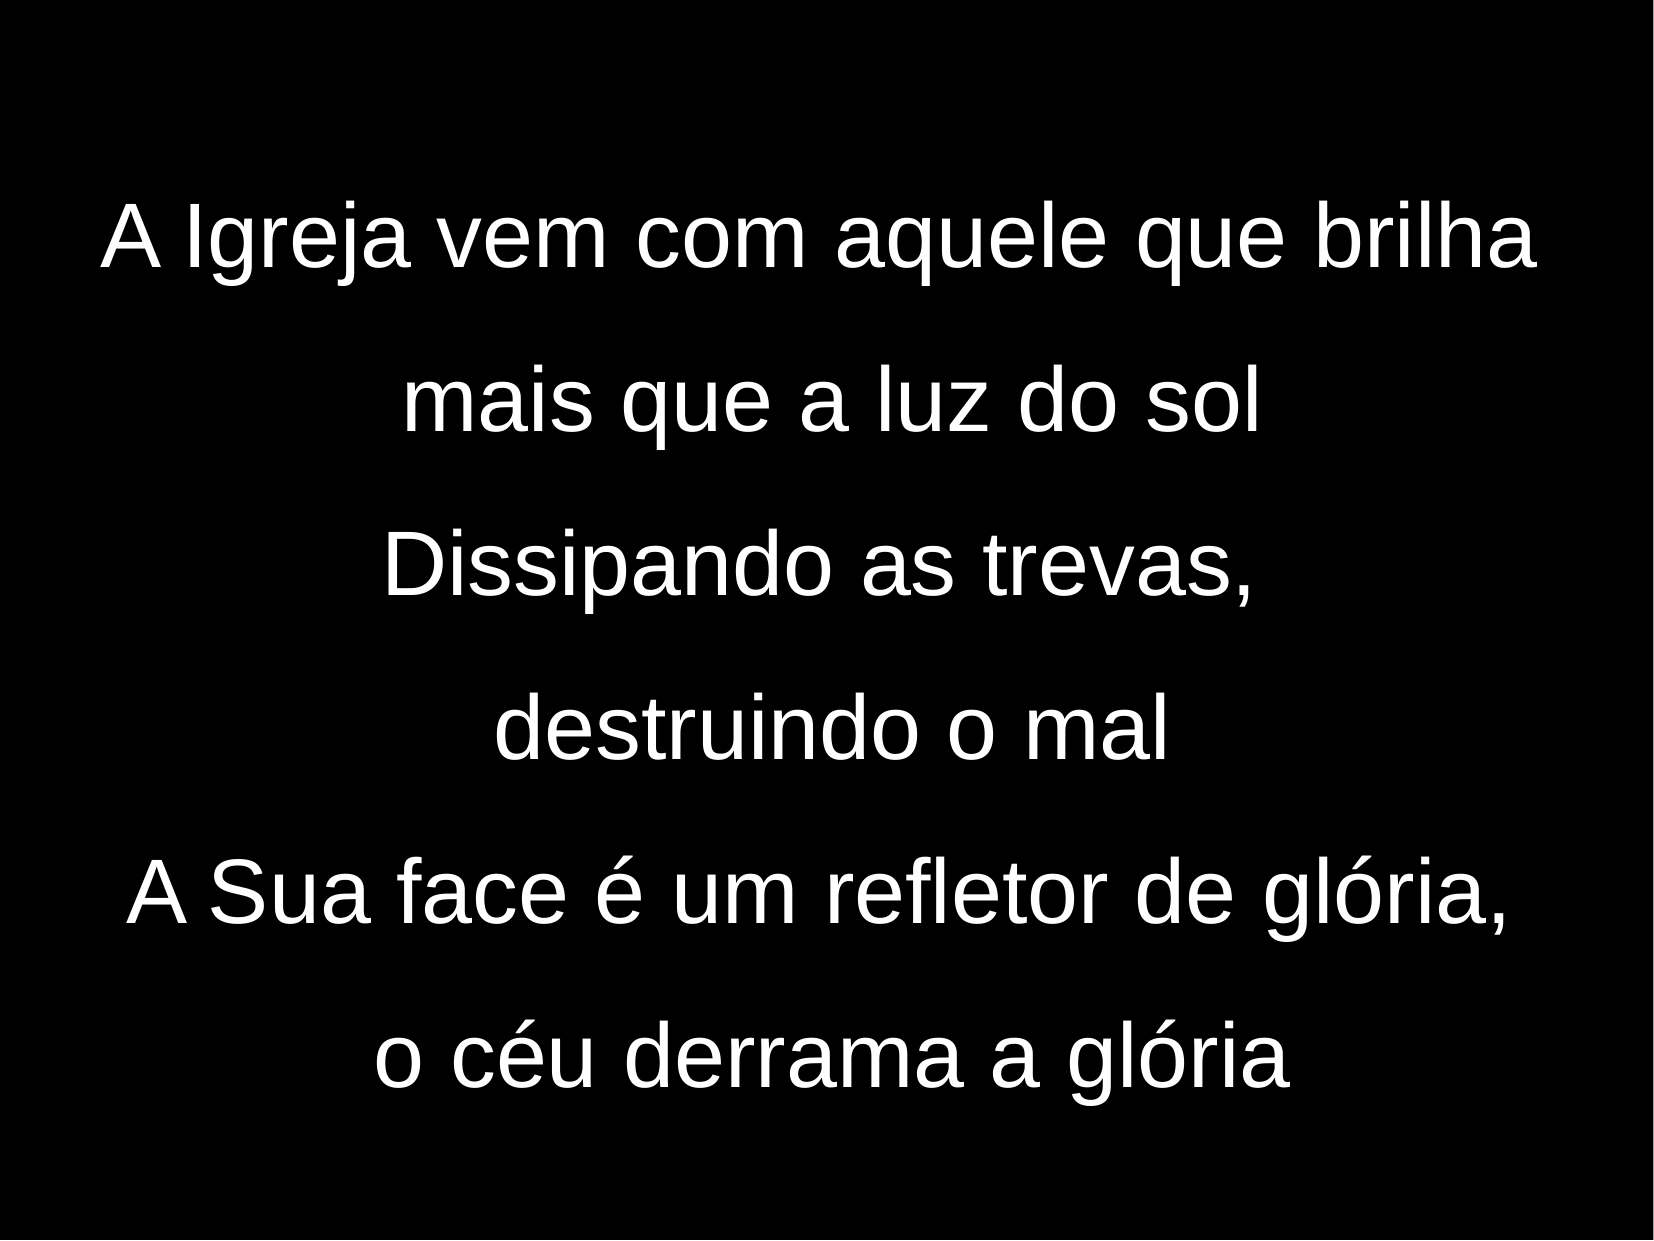

A Igreja vem com aquele que brilha
mais que a luz do sol
Dissipando as trevas,
destruindo o mal
A Sua face é um refletor de glória,
o céu derrama a glória